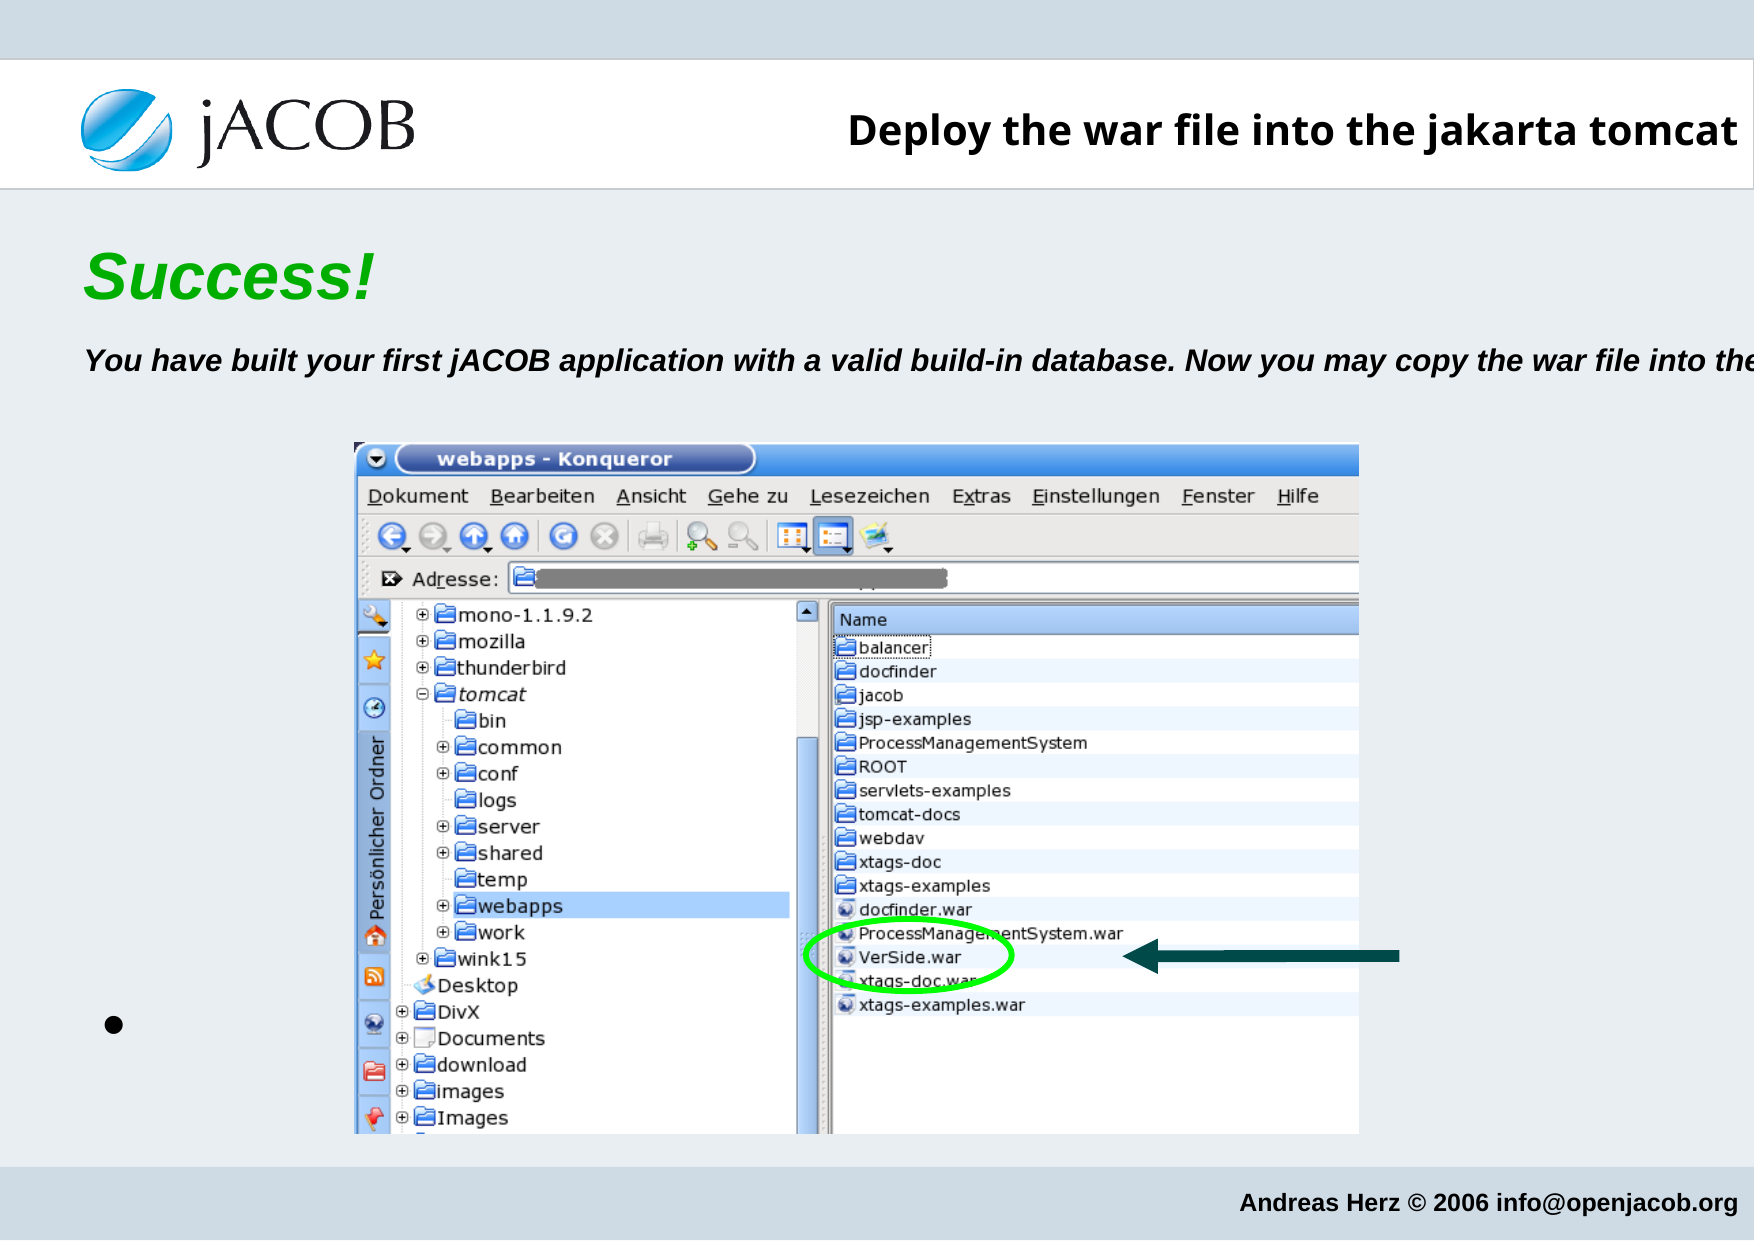

# Deploy the war file into the jakarta tomcat
Success!
You have built your first jACOB application with a valid build-in database. Now you may copy the war file into the tomcat/webapps directory and start/restart the tomcat. No additional configuration is required.
Andreas Herz © 2006 info@openjacob.org